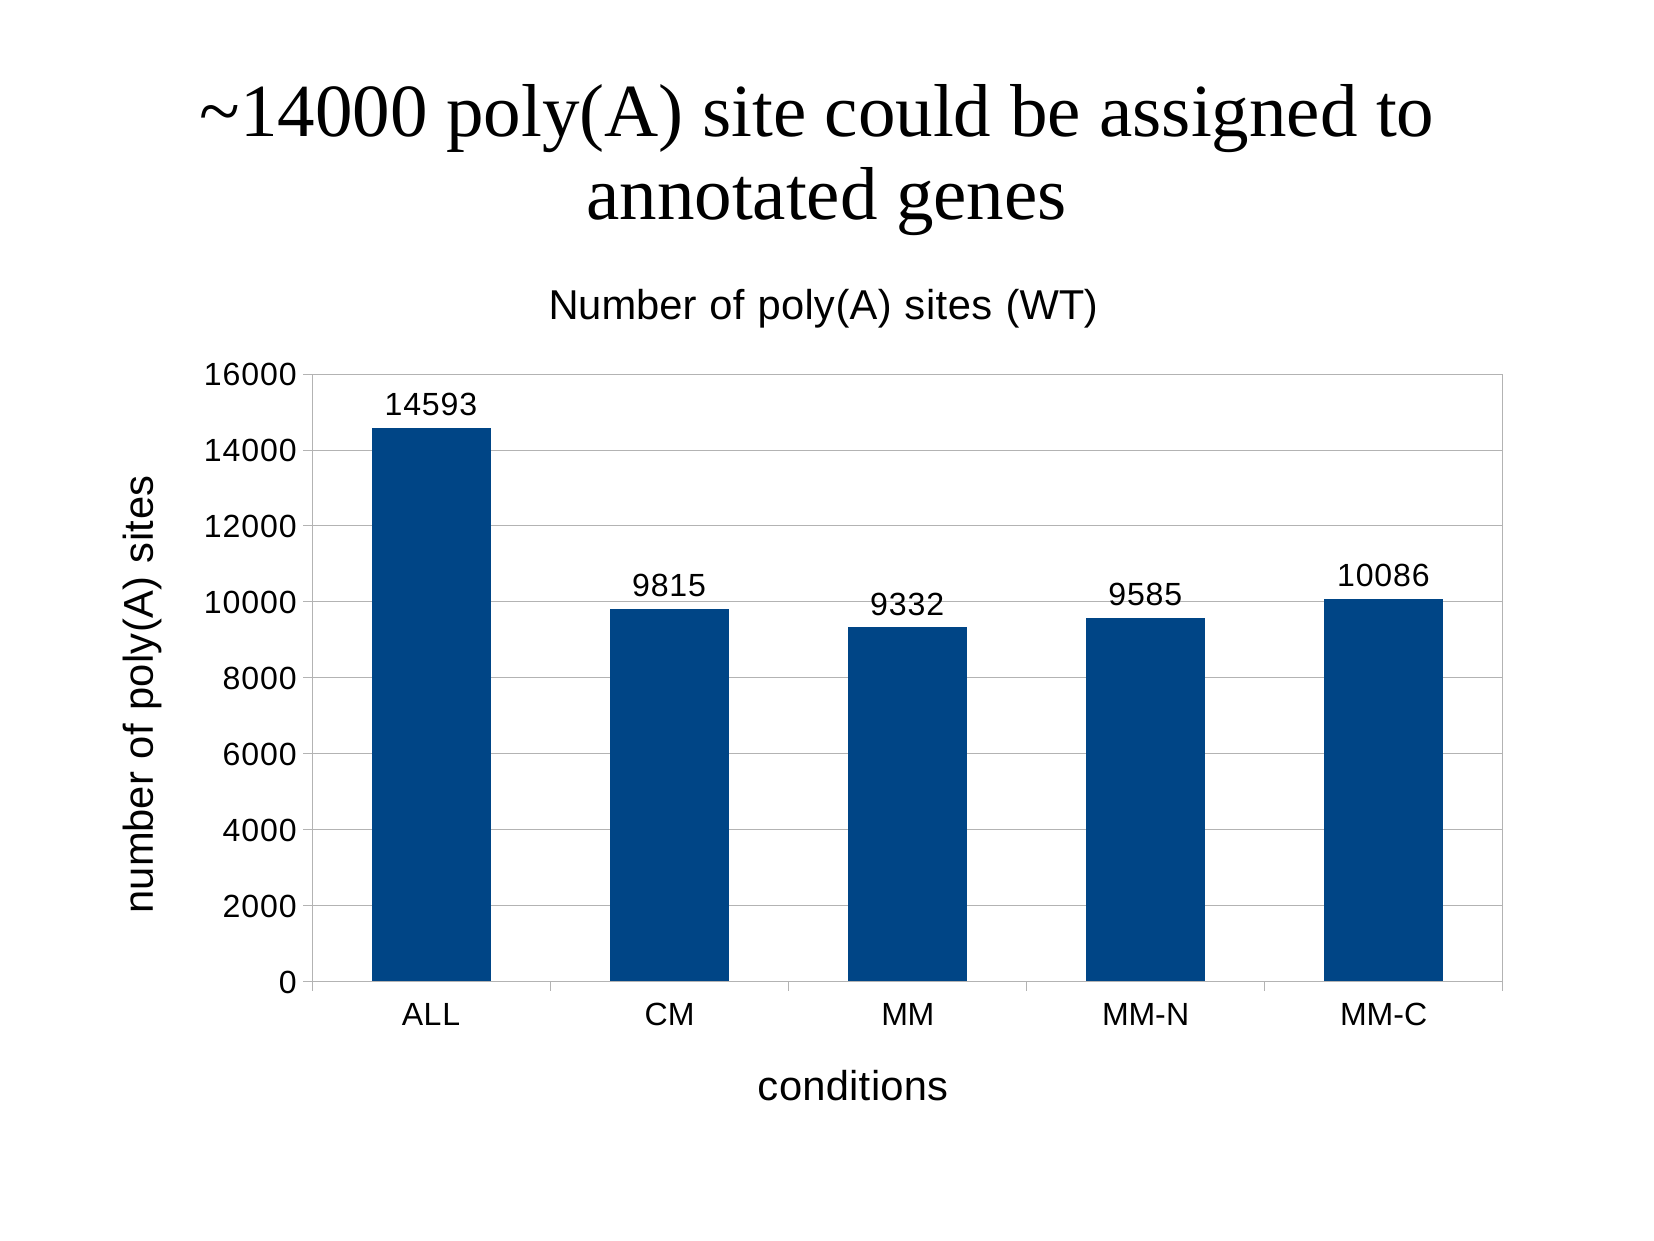

# ~14000 poly(A) site could be assigned to annotated genes
### Chart: Number of poly(A) sites (WT)
| Category | Column E |
|---|---|
| ALL | 14593.0 |
| CM | 9815.0 |
| MM | 9332.0 |
| MM-N | 9585.0 |
| MM-C | 10086.0 |